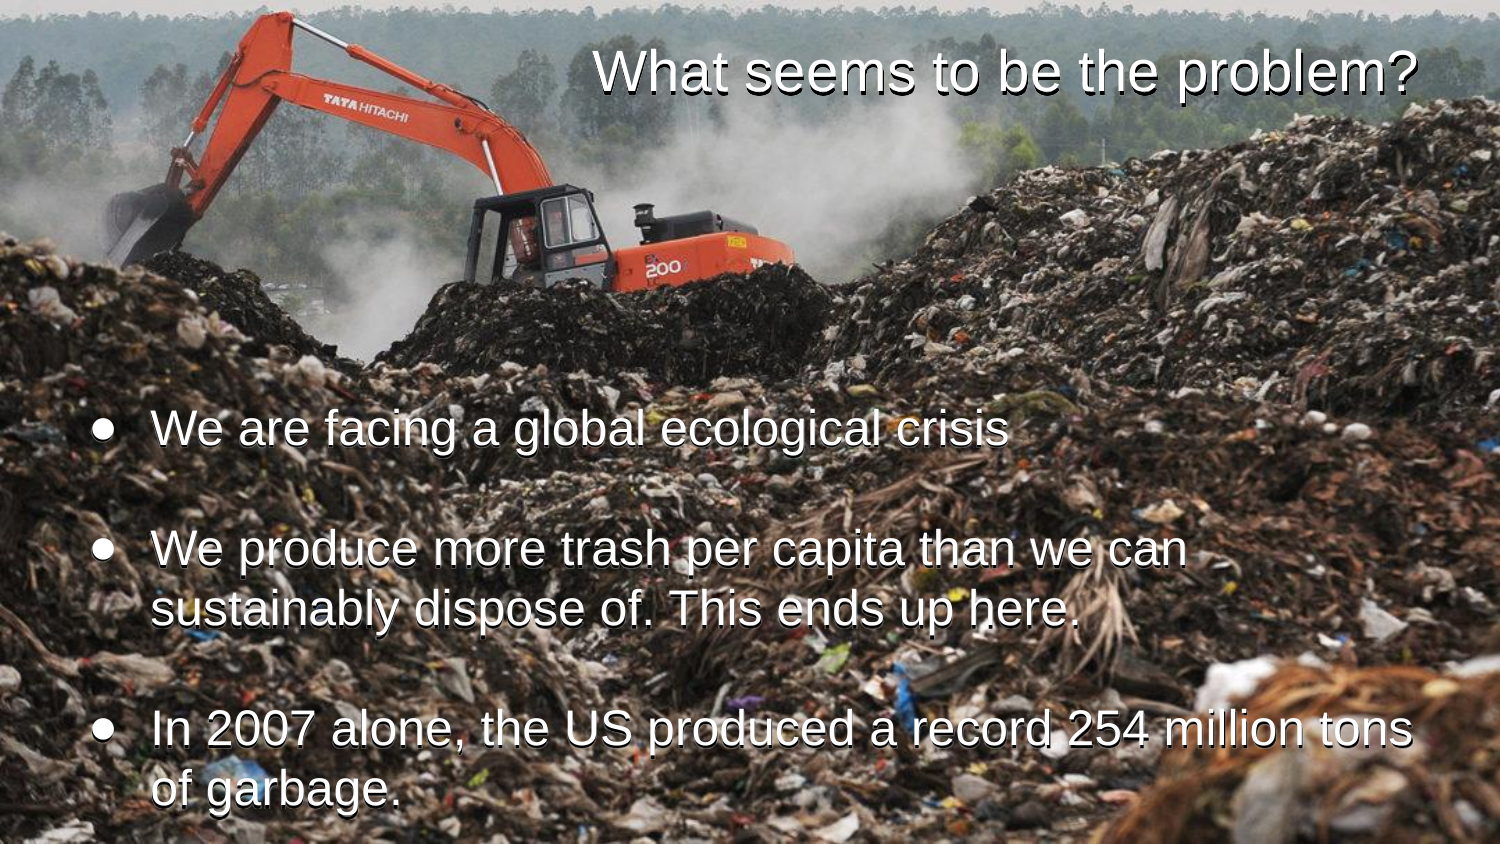

# What seems to be the problem?
We are facing a global ecological crisis
We produce more trash per capita than we can sustainably dispose of. This ends up here.
In 2007 alone, the US produced a record 254 million tons of garbage.